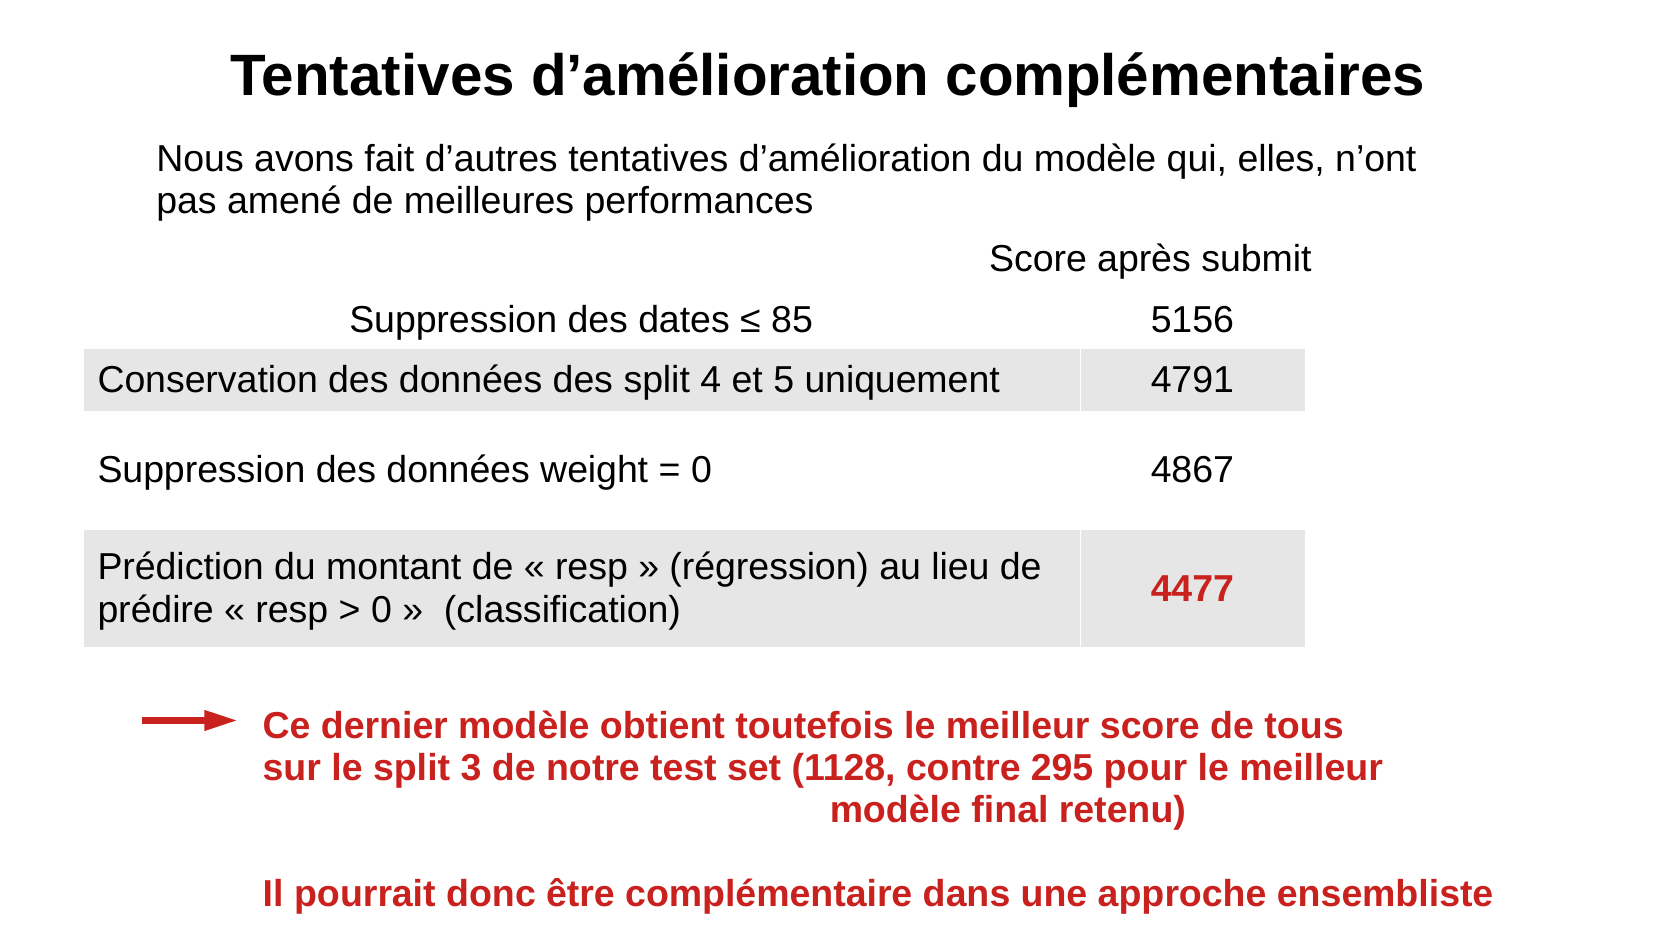

Tentatives d’amélioration complémentaires
Nous avons fait d’autres tentatives d’amélioration du modèle qui, elles, n’ont
pas amené de meilleures performances
Score après submit
| Suppression des dates ≤ 85 | 5156 |
| --- | --- |
| Conservation des données des split 4 et 5 uniquement | 4791 |
| Suppression des données weight = 0 | 4867 |
| Prédiction du montant de « resp » (régression) au lieu de prédire « resp > 0 » (classification) | 4477 |
| | |
Ce dernier modèle obtient toutefois le meilleur score de tous
sur le split 3 de notre test set (1128, contre 295 pour le meilleur
 modèle final retenu)
Il pourrait donc être complémentaire dans une approche ensembliste